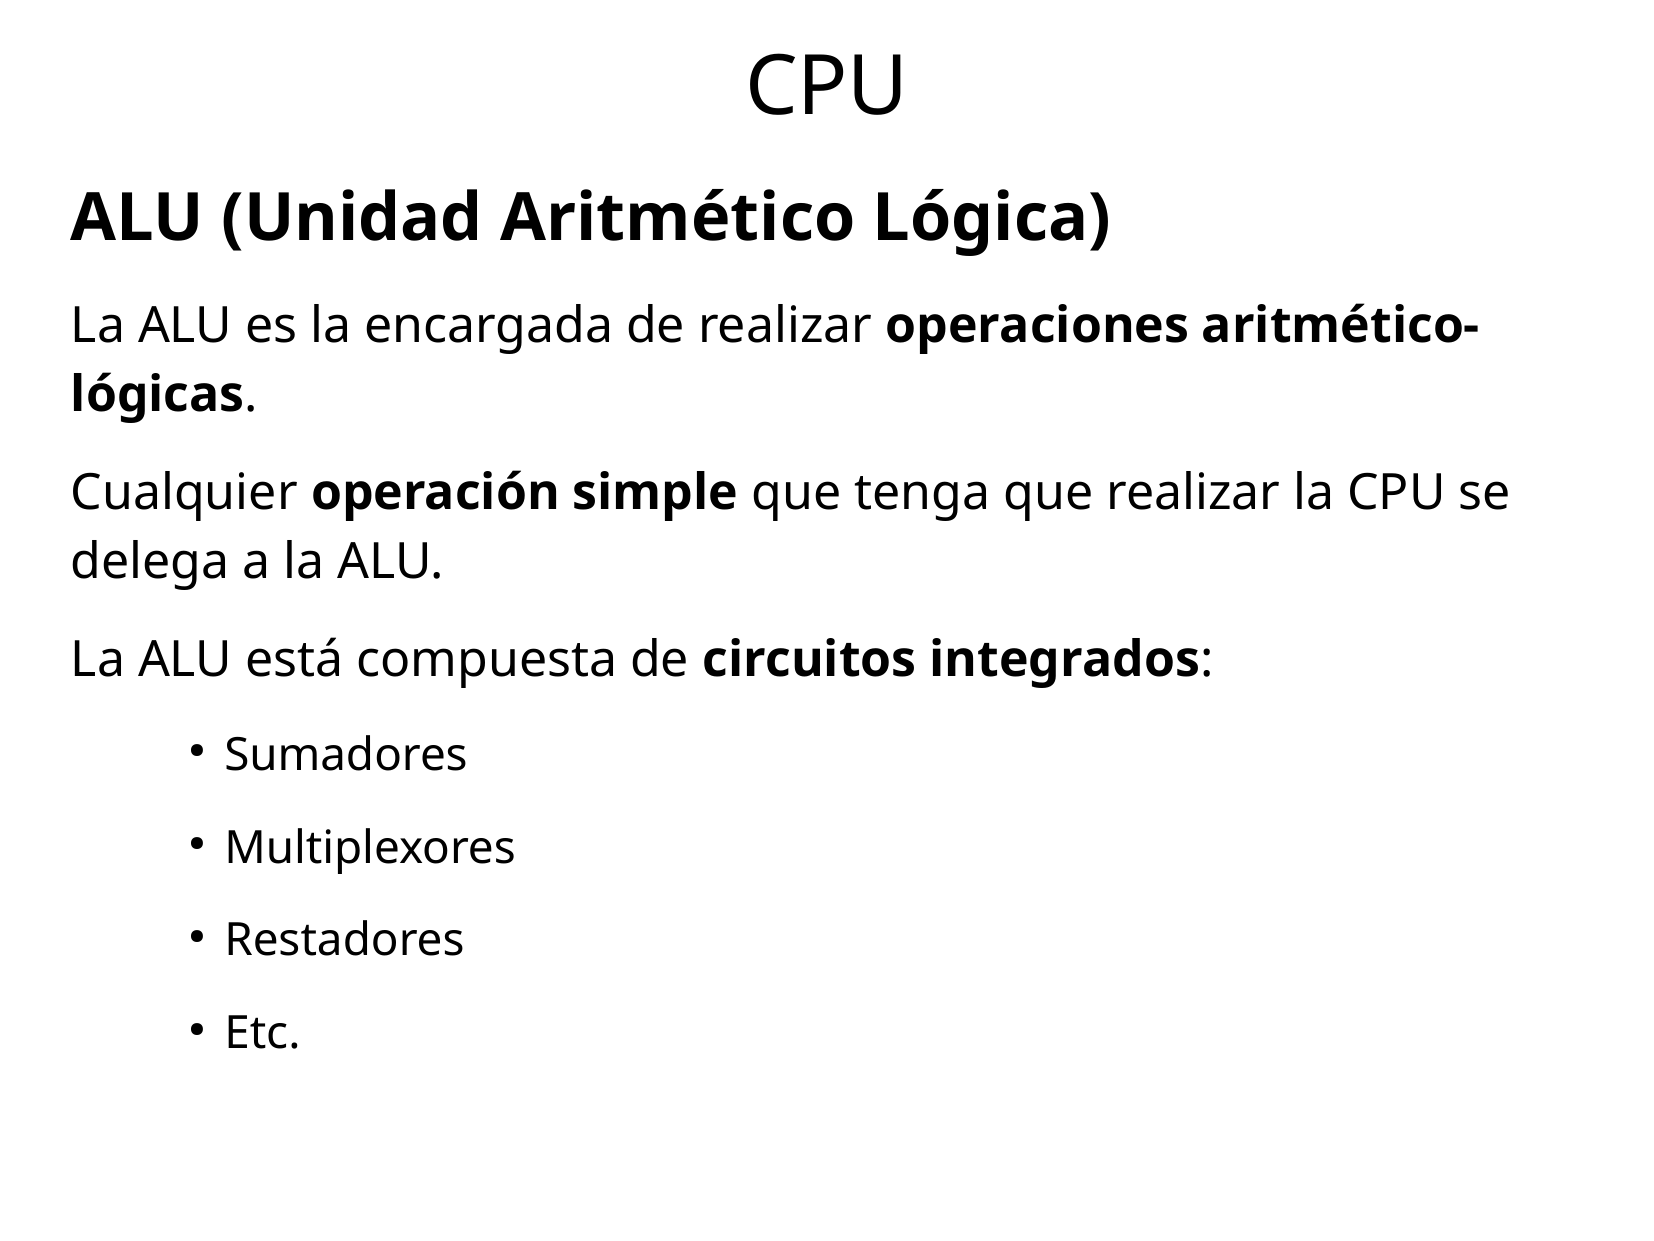

CPU
# ALU (Unidad Aritmético Lógica)
La ALU es la encargada de realizar operaciones aritmético-lógicas.
Cualquier operación simple que tenga que realizar la CPU se delega a la ALU.
La ALU está compuesta de circuitos integrados:
Sumadores
Multiplexores
Restadores
Etc.